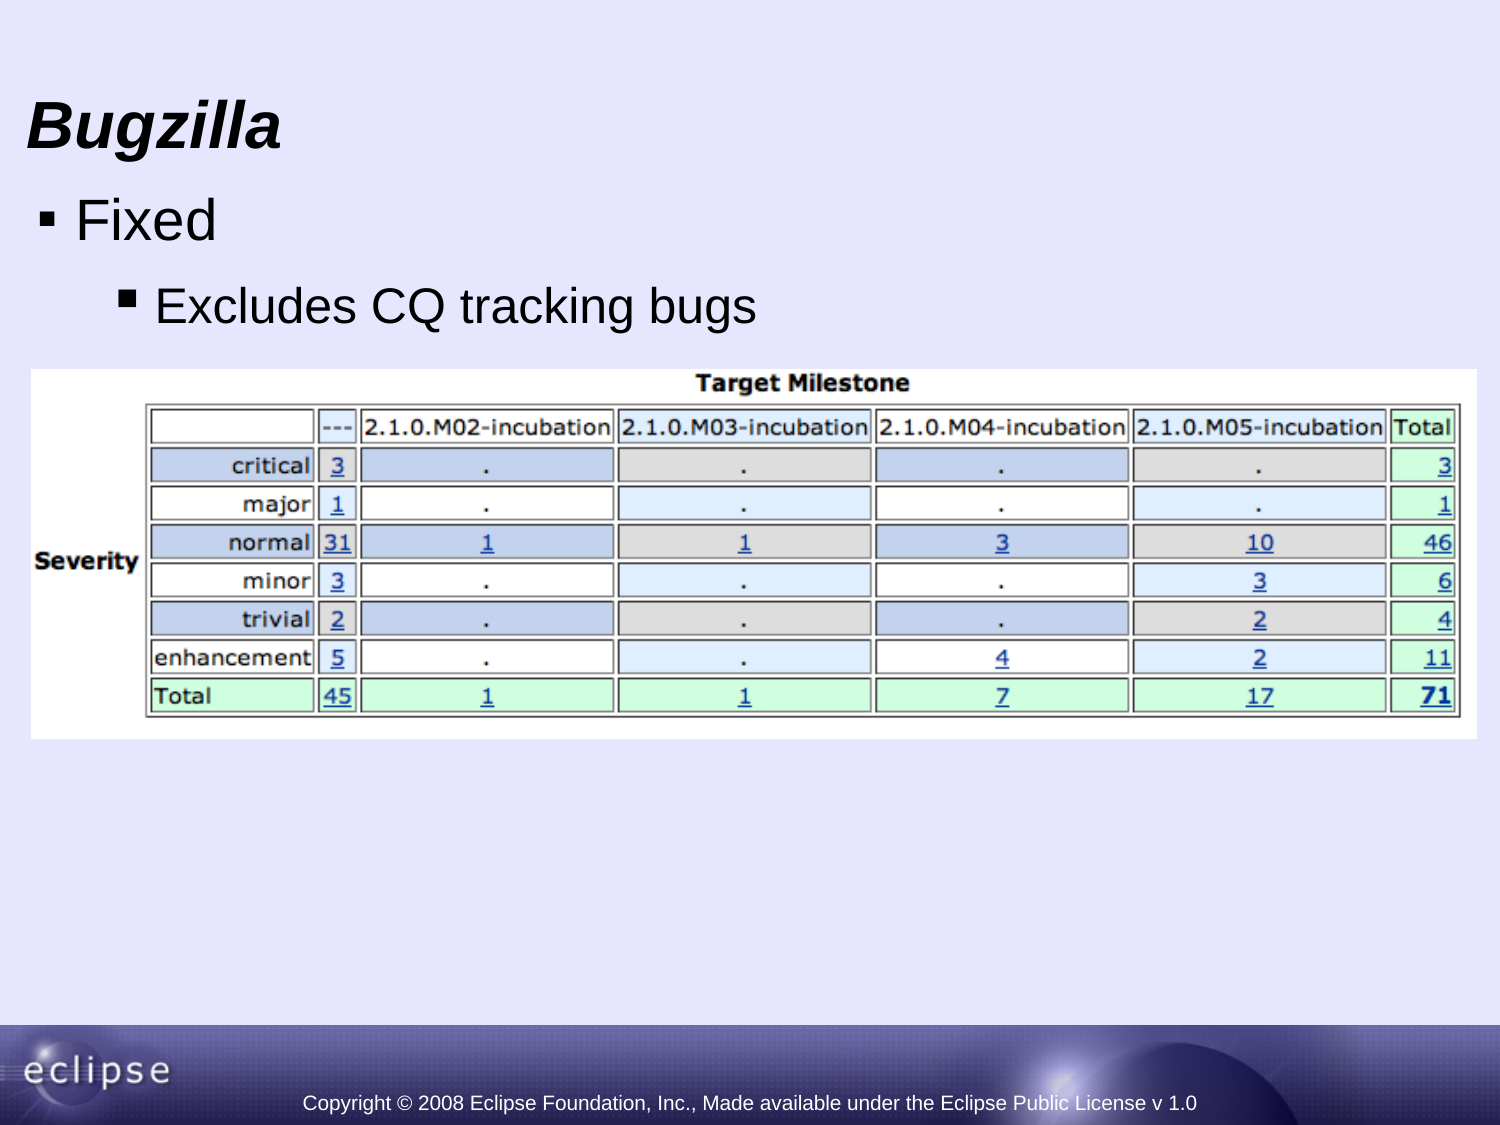

# Bugzilla
Fixed
Excludes CQ tracking bugs